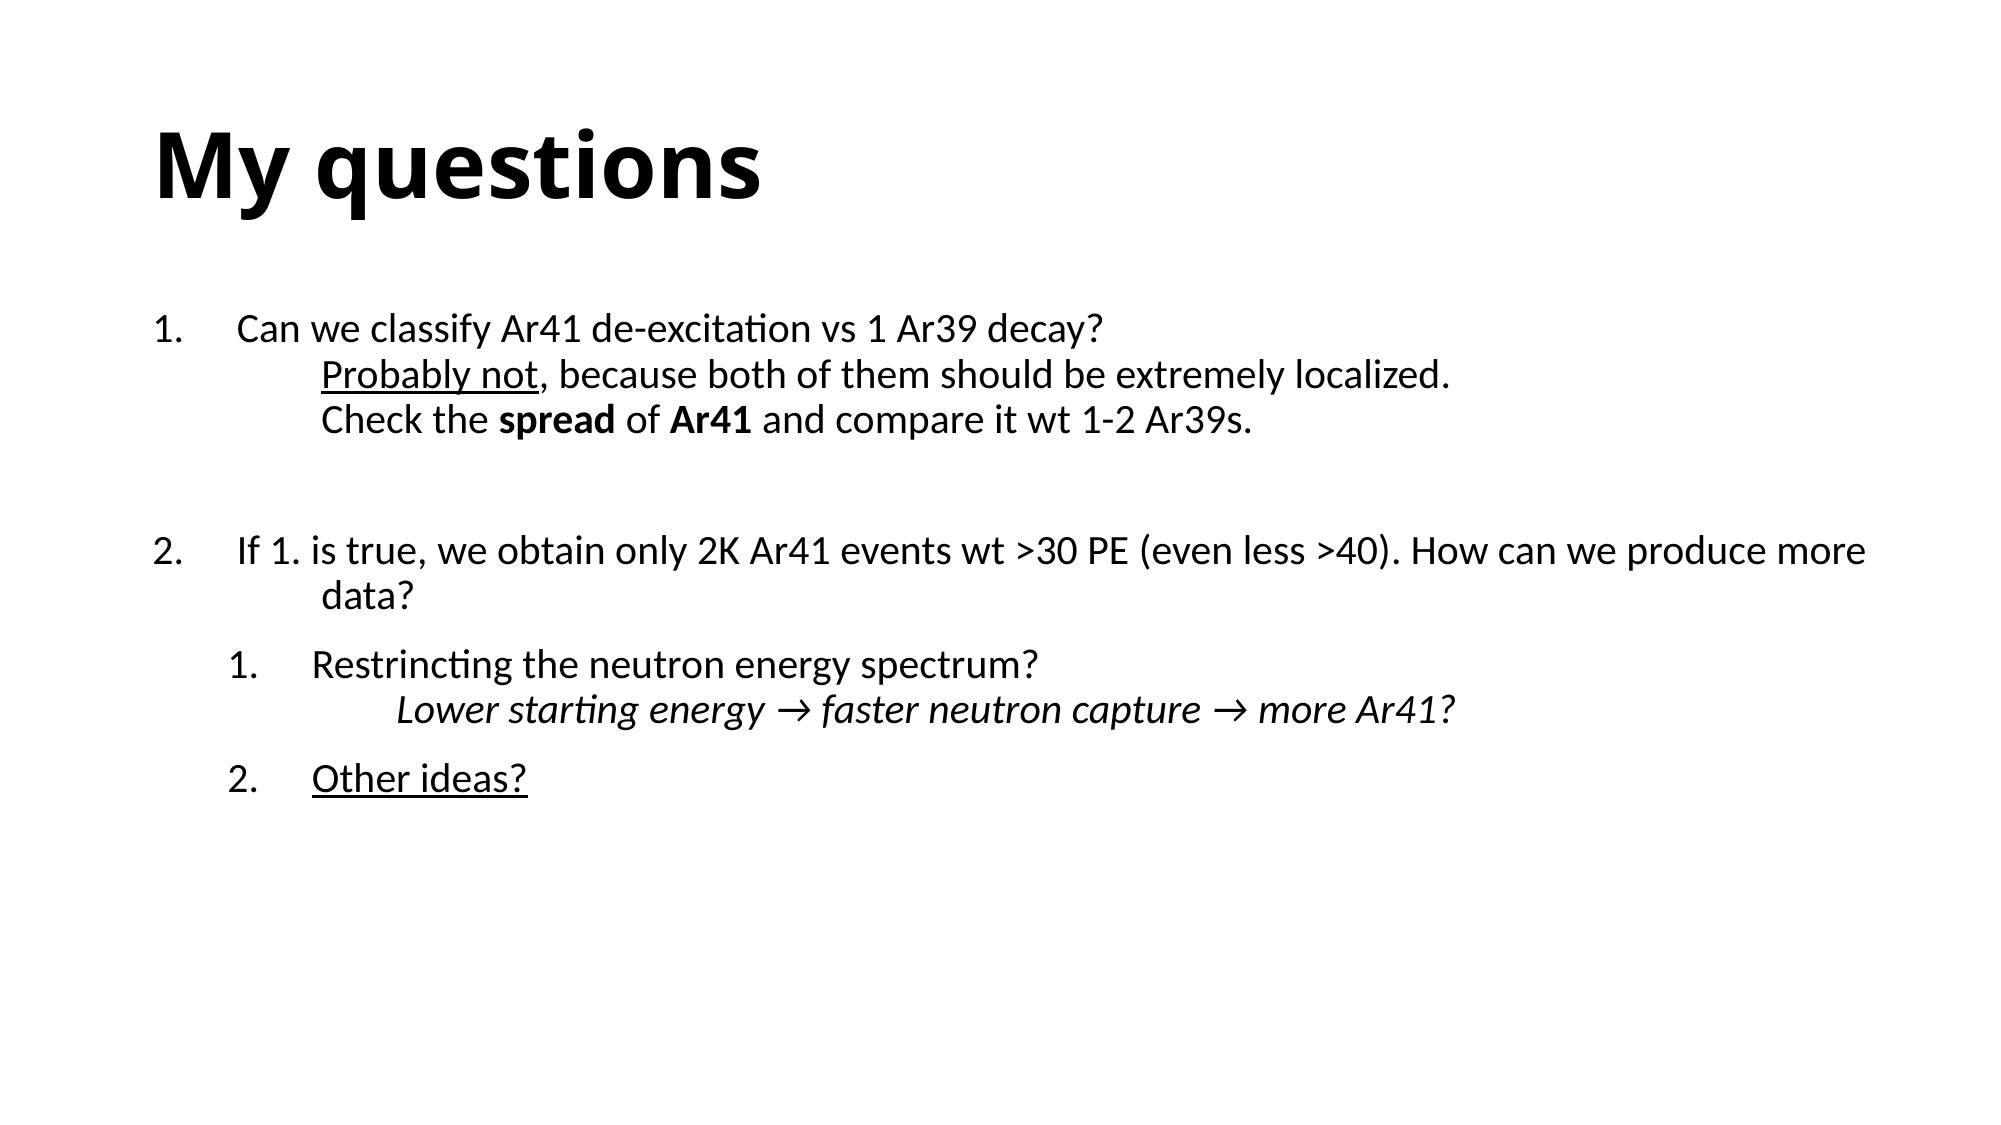

# My questions
Can we classify Ar41 de-excitation vs 1 Ar39 decay?
Probably not, because both of them should be extremely localized.
Check the spread of Ar41 and compare it wt 1-2 Ar39s.
If 1. is true, we obtain only 2K Ar41 events wt >30 PE (even less >40). How can we produce more data?
Restrincting the neutron energy spectrum?
Lower starting energy → faster neutron capture → more Ar41?
Other ideas?